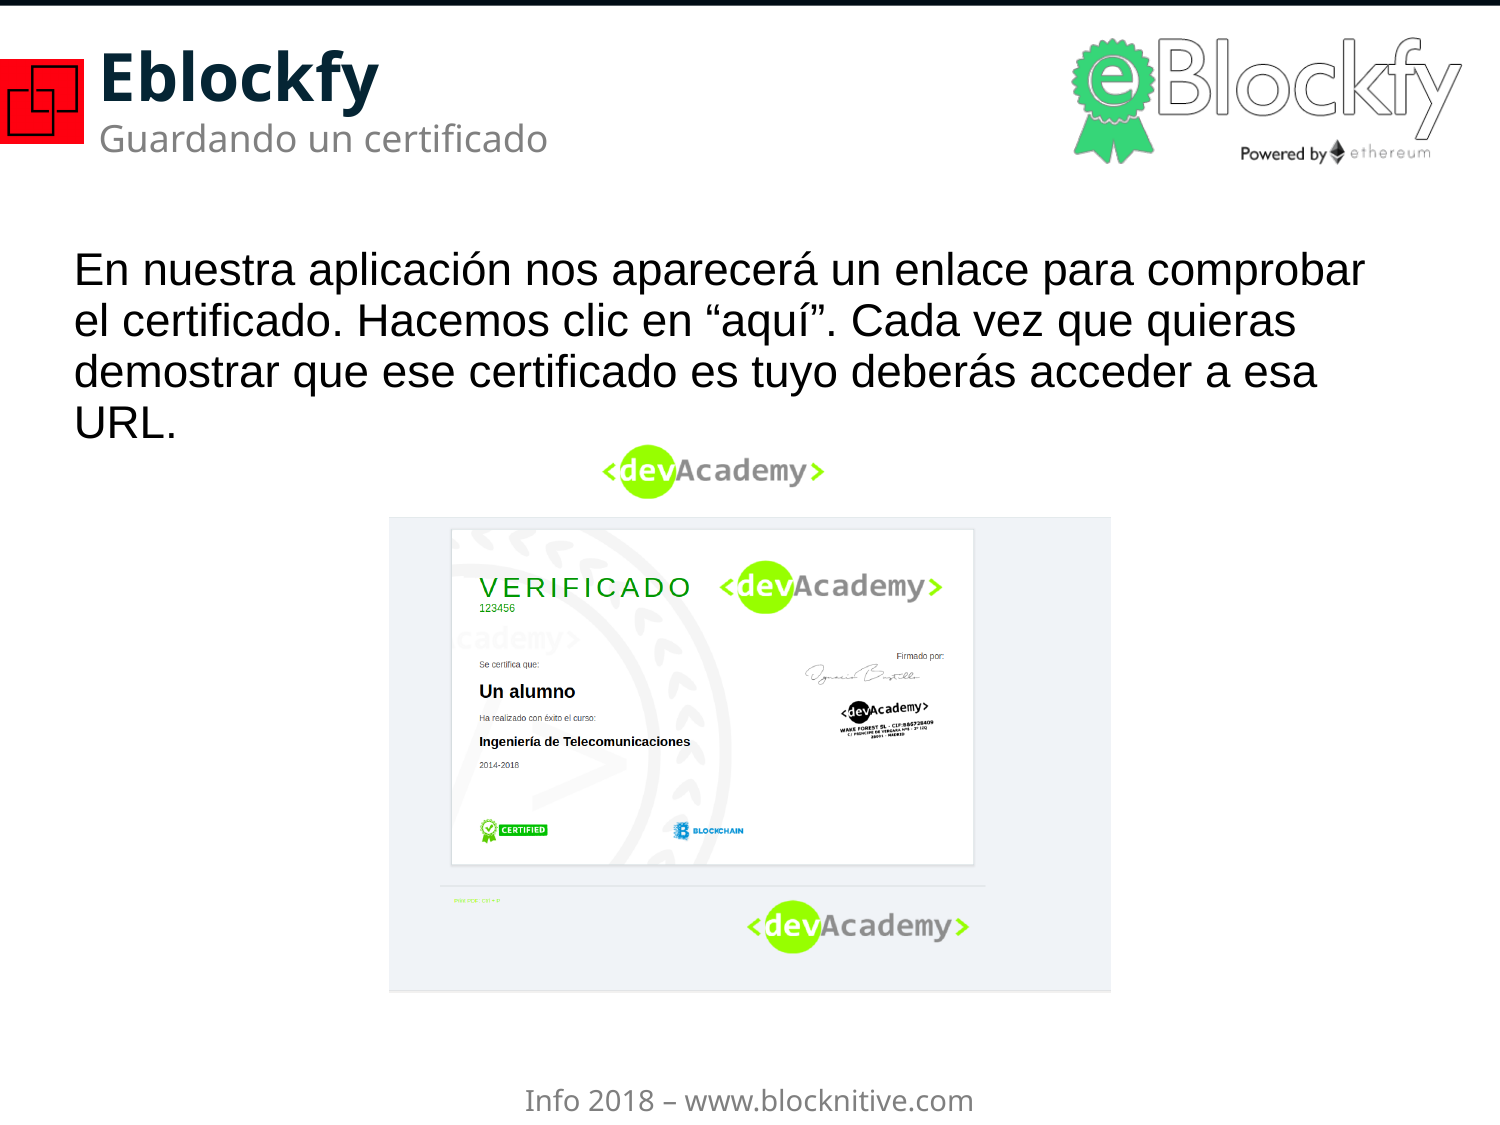

Eblockfy
Guardando un certificado
En nuestra aplicación nos aparecerá un enlace para comprobar el certificado. Hacemos clic en “aquí”. Cada vez que quieras demostrar que ese certificado es tuyo deberás acceder a esa URL.